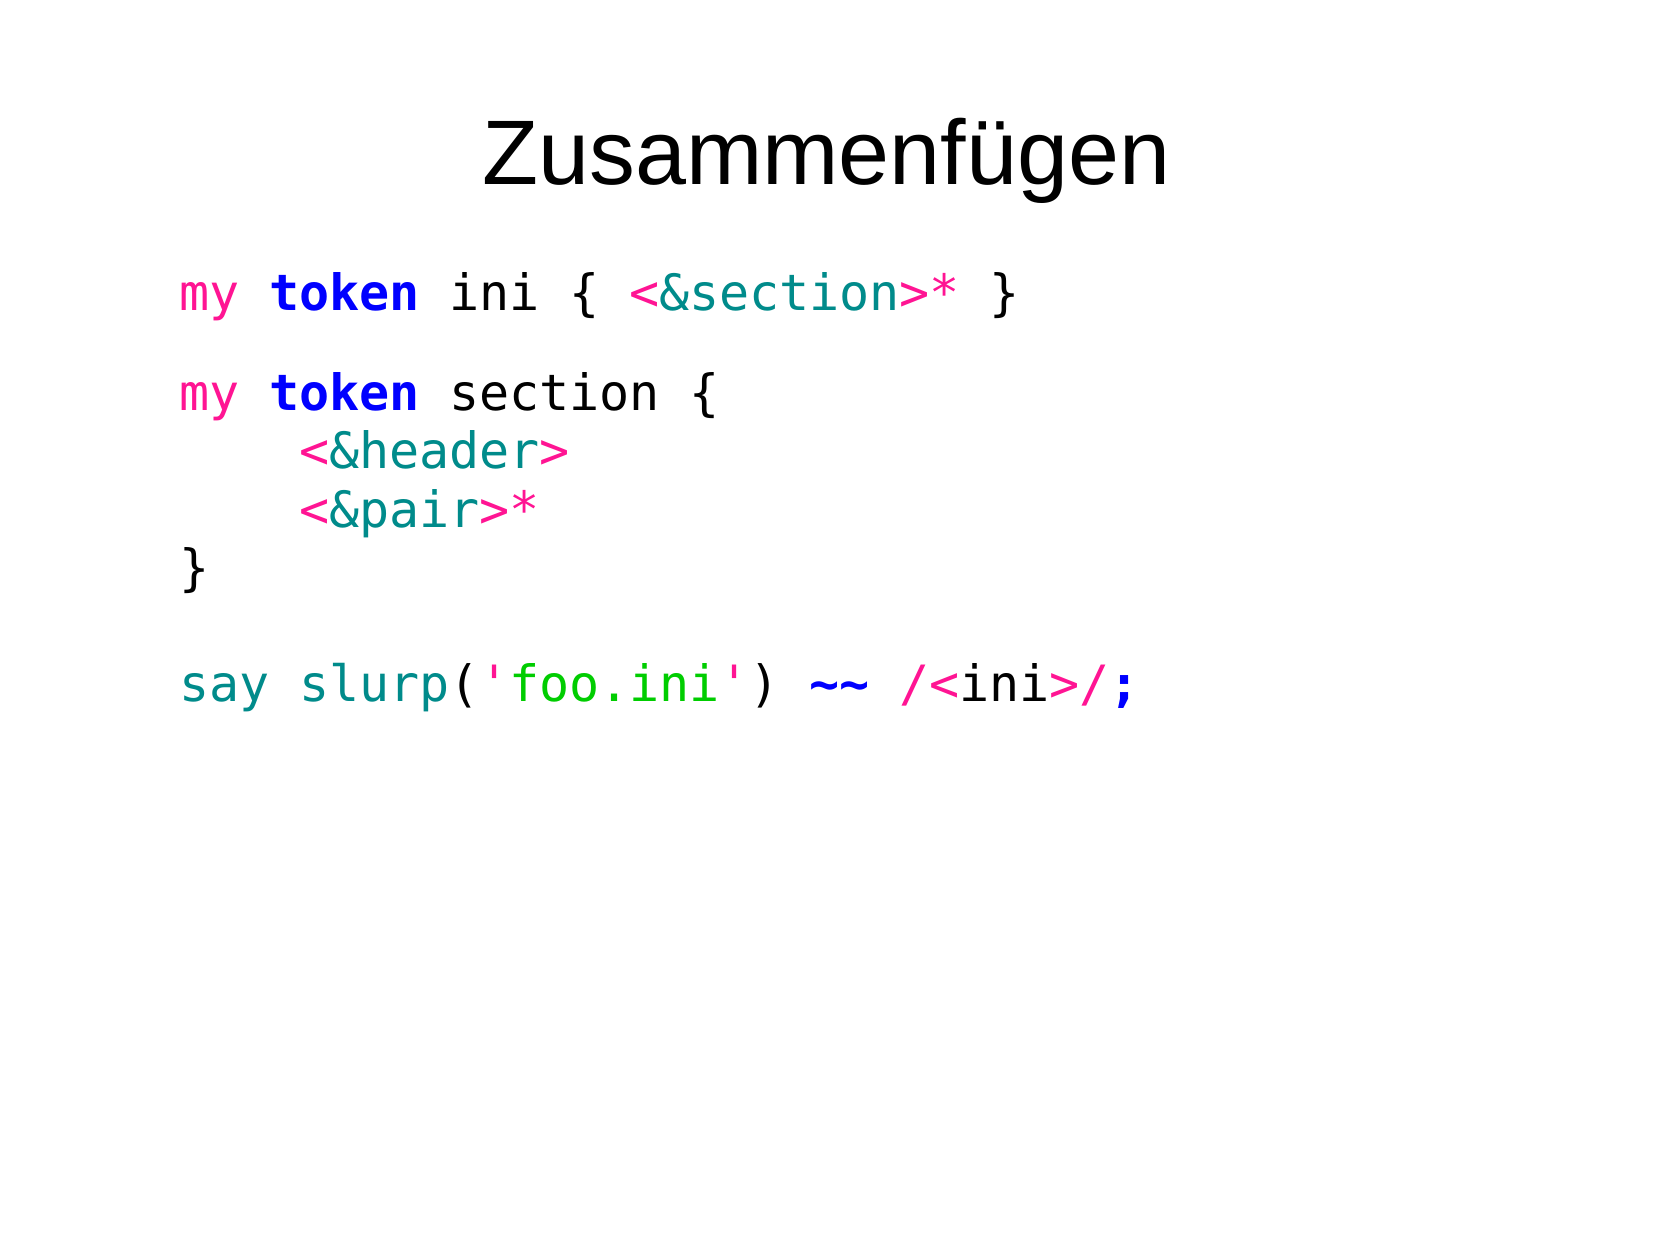

# Zusammenfügen
my token ini { <&section>* }
my token section {
 <&header>
 <&pair>*
}
say slurp('foo.ini') ~~ /<ini>/;